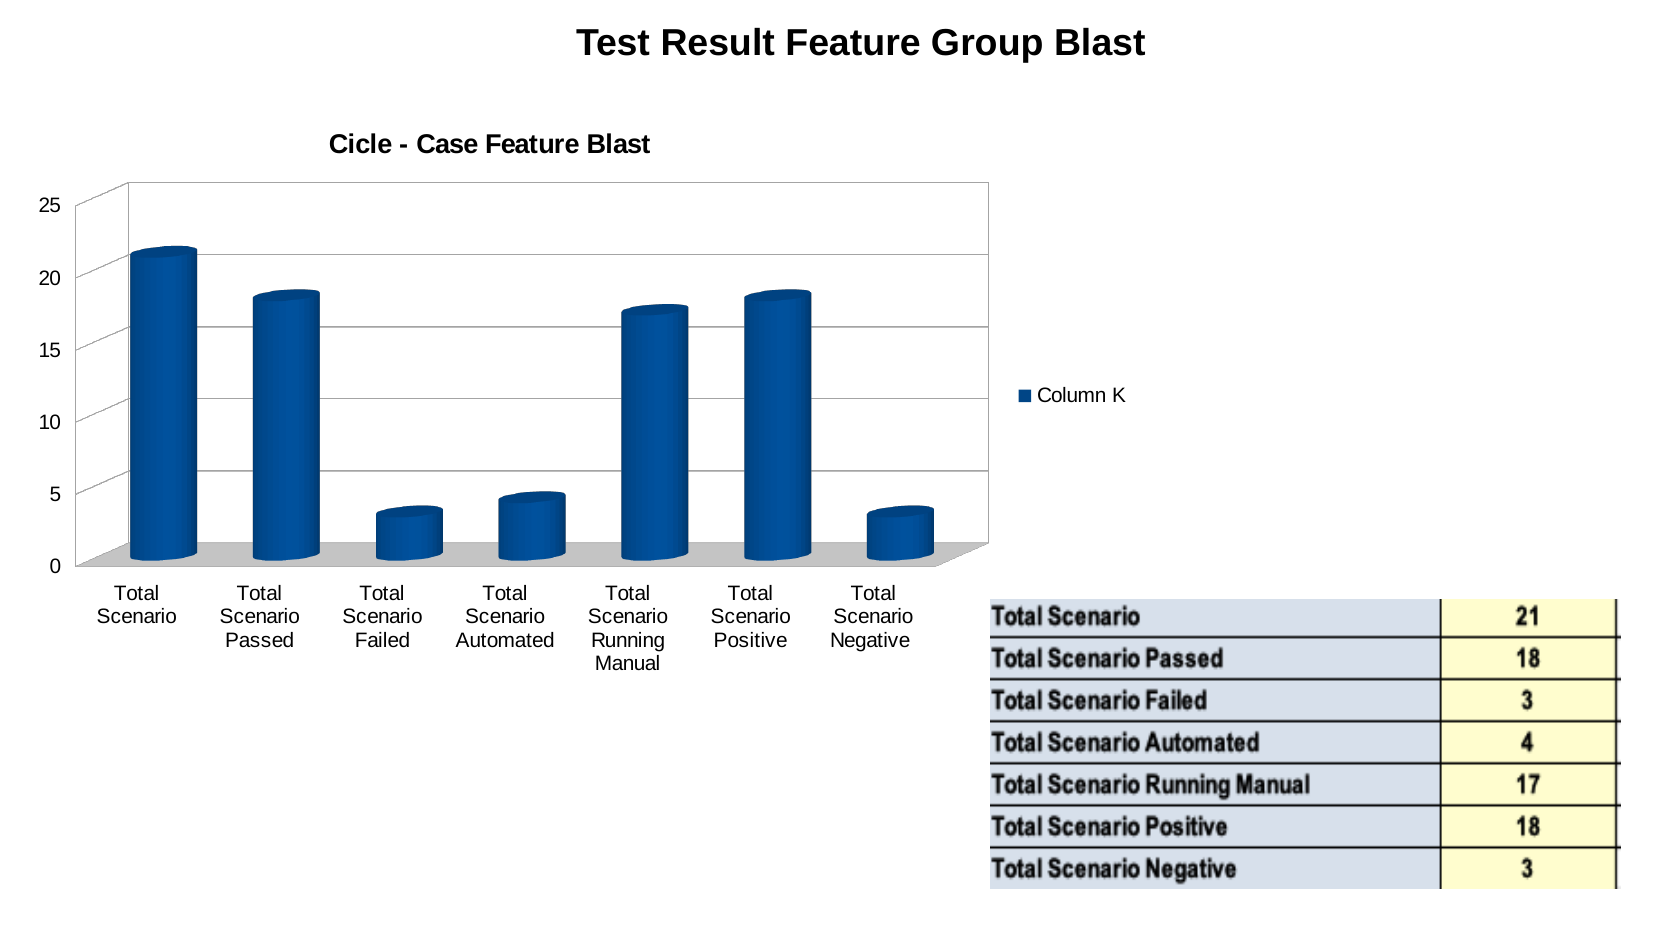

# Test Result Feature Group Blast
[unsupported chart]